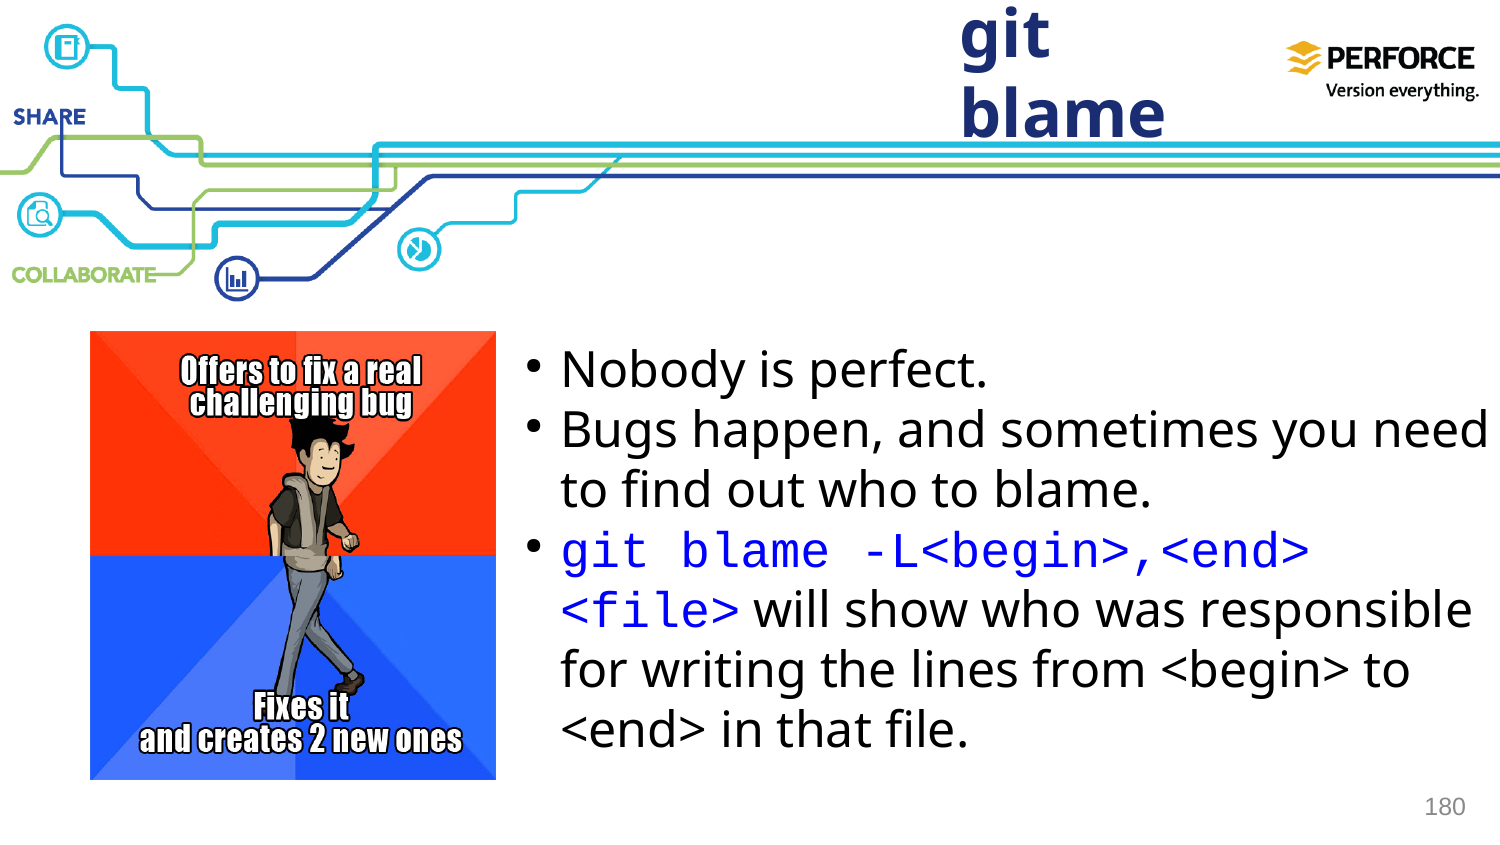

# git blame
Nobody is perfect.
Bugs happen, and sometimes you need to find out who to blame.
git blame -L<begin>,<end> <file> will show who was responsible for writing the lines from <begin> to <end> in that file.